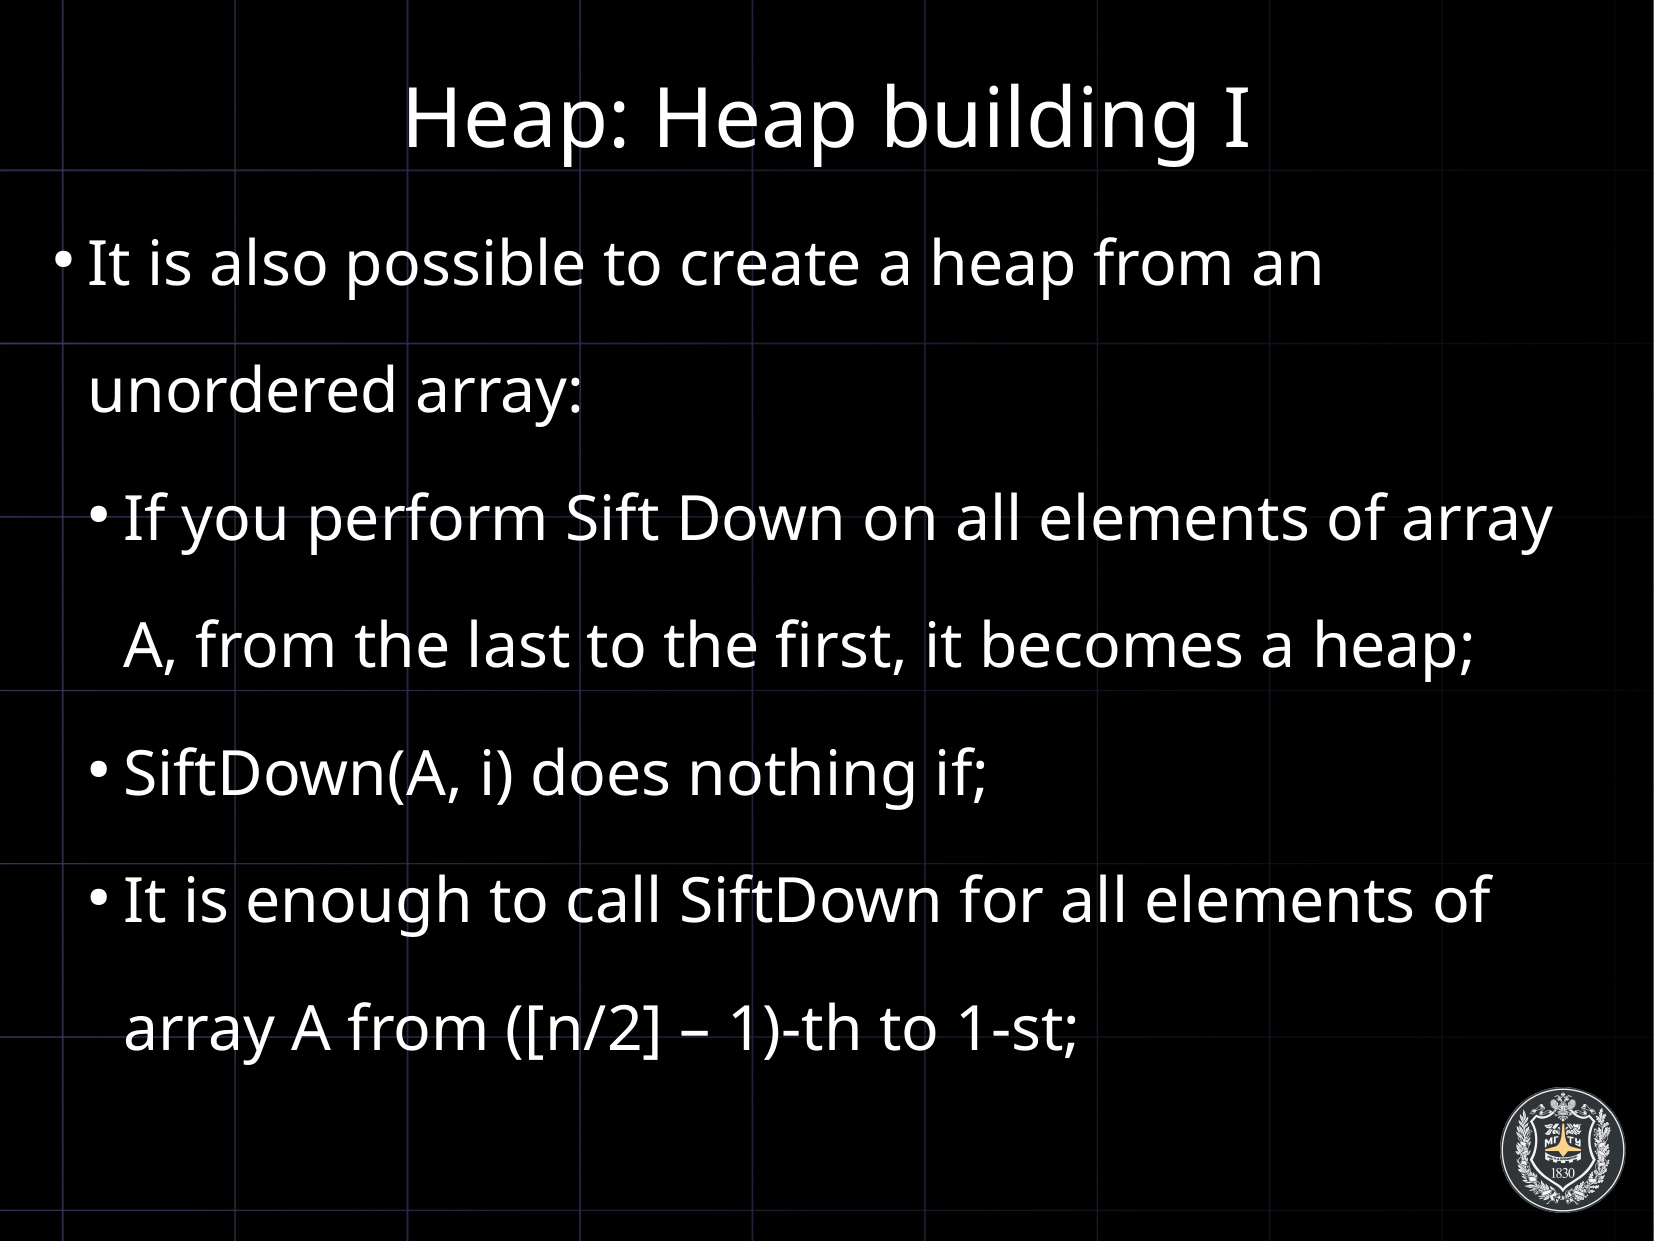

# Heap: Heap building I
It is also possible to create a heap from an unordered array:
If you perform Sift Down on all elements of array A, from the last to the first, it becomes a heap;
SiftDown(A, i) does nothing if;
It is enough to call SiftDown for all elements of array A from ([n/2] – 1)-th to 1-st;